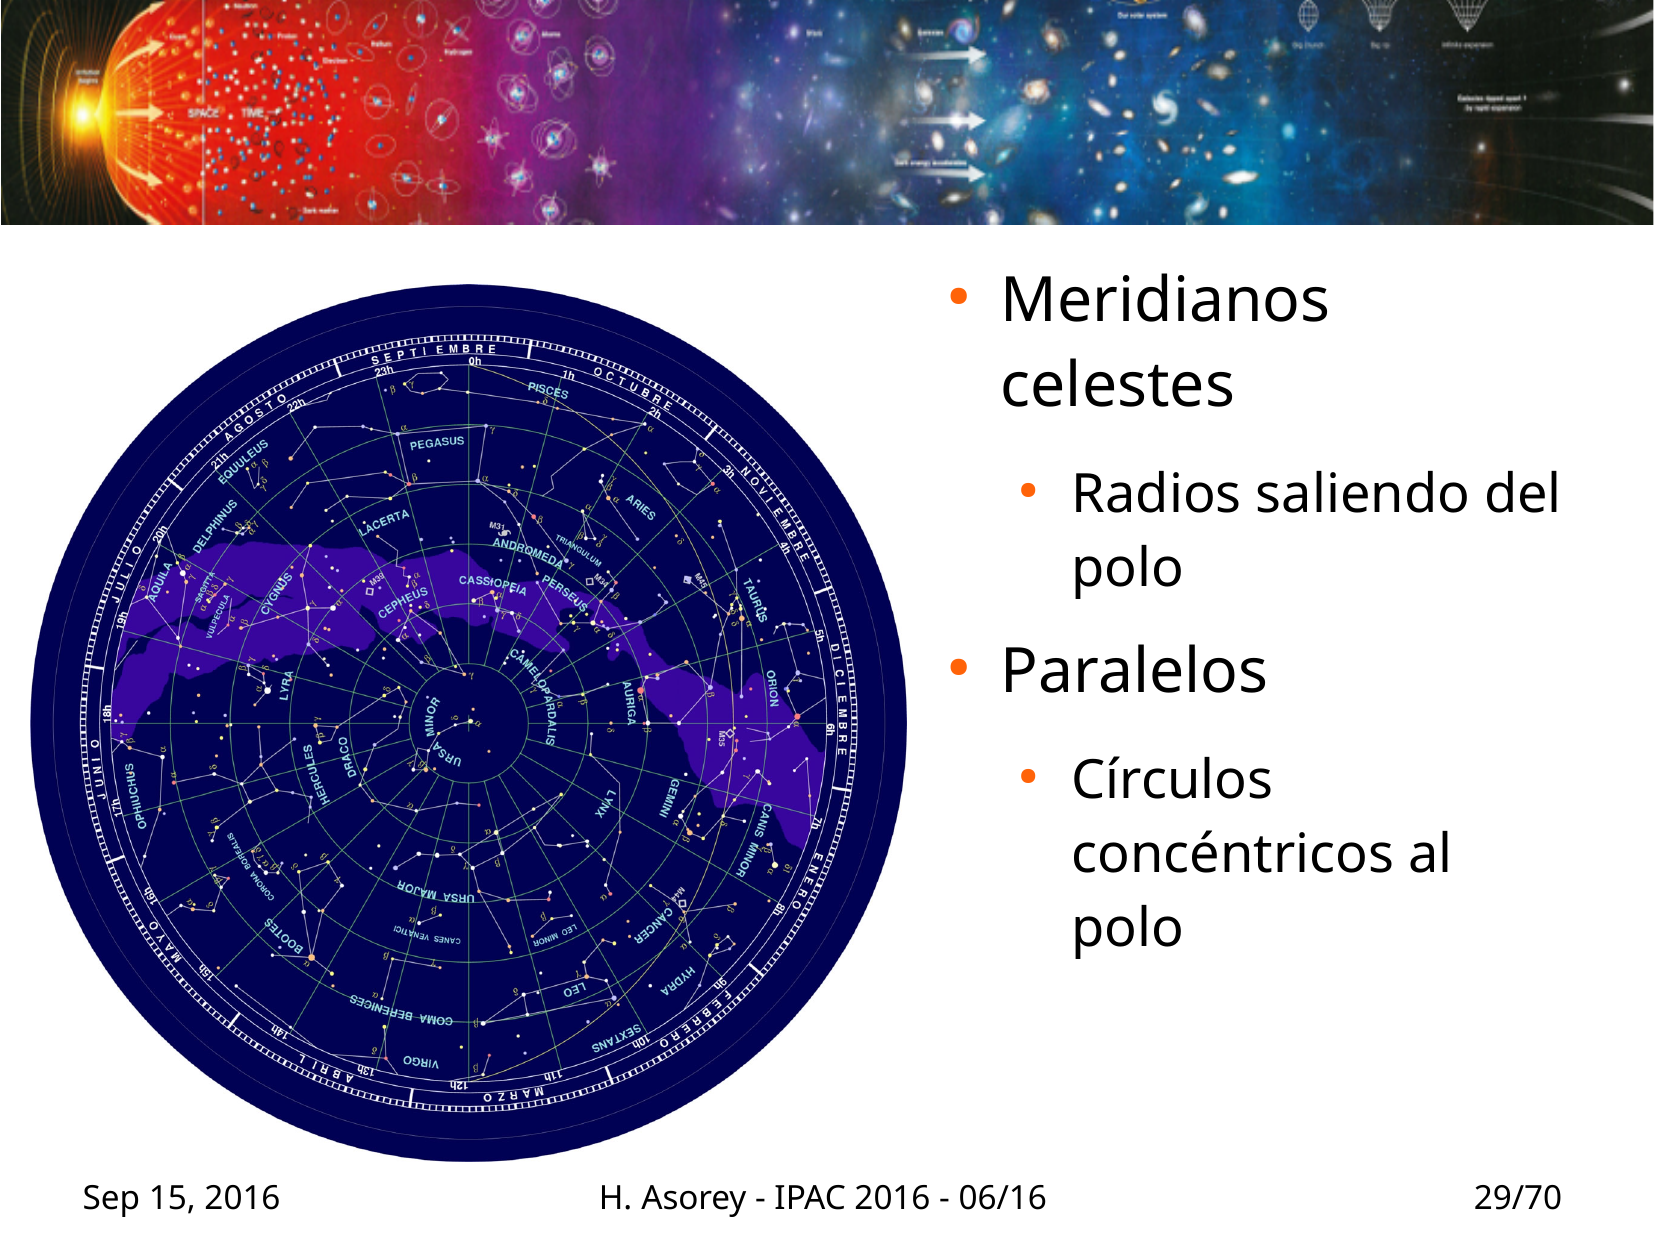

#
Meridianos celestes
Radios saliendo del polo
Paralelos
Círculos concéntricos al polo
Sep 15, 2016
H. Asorey - IPAC 2016 - 06/16
29